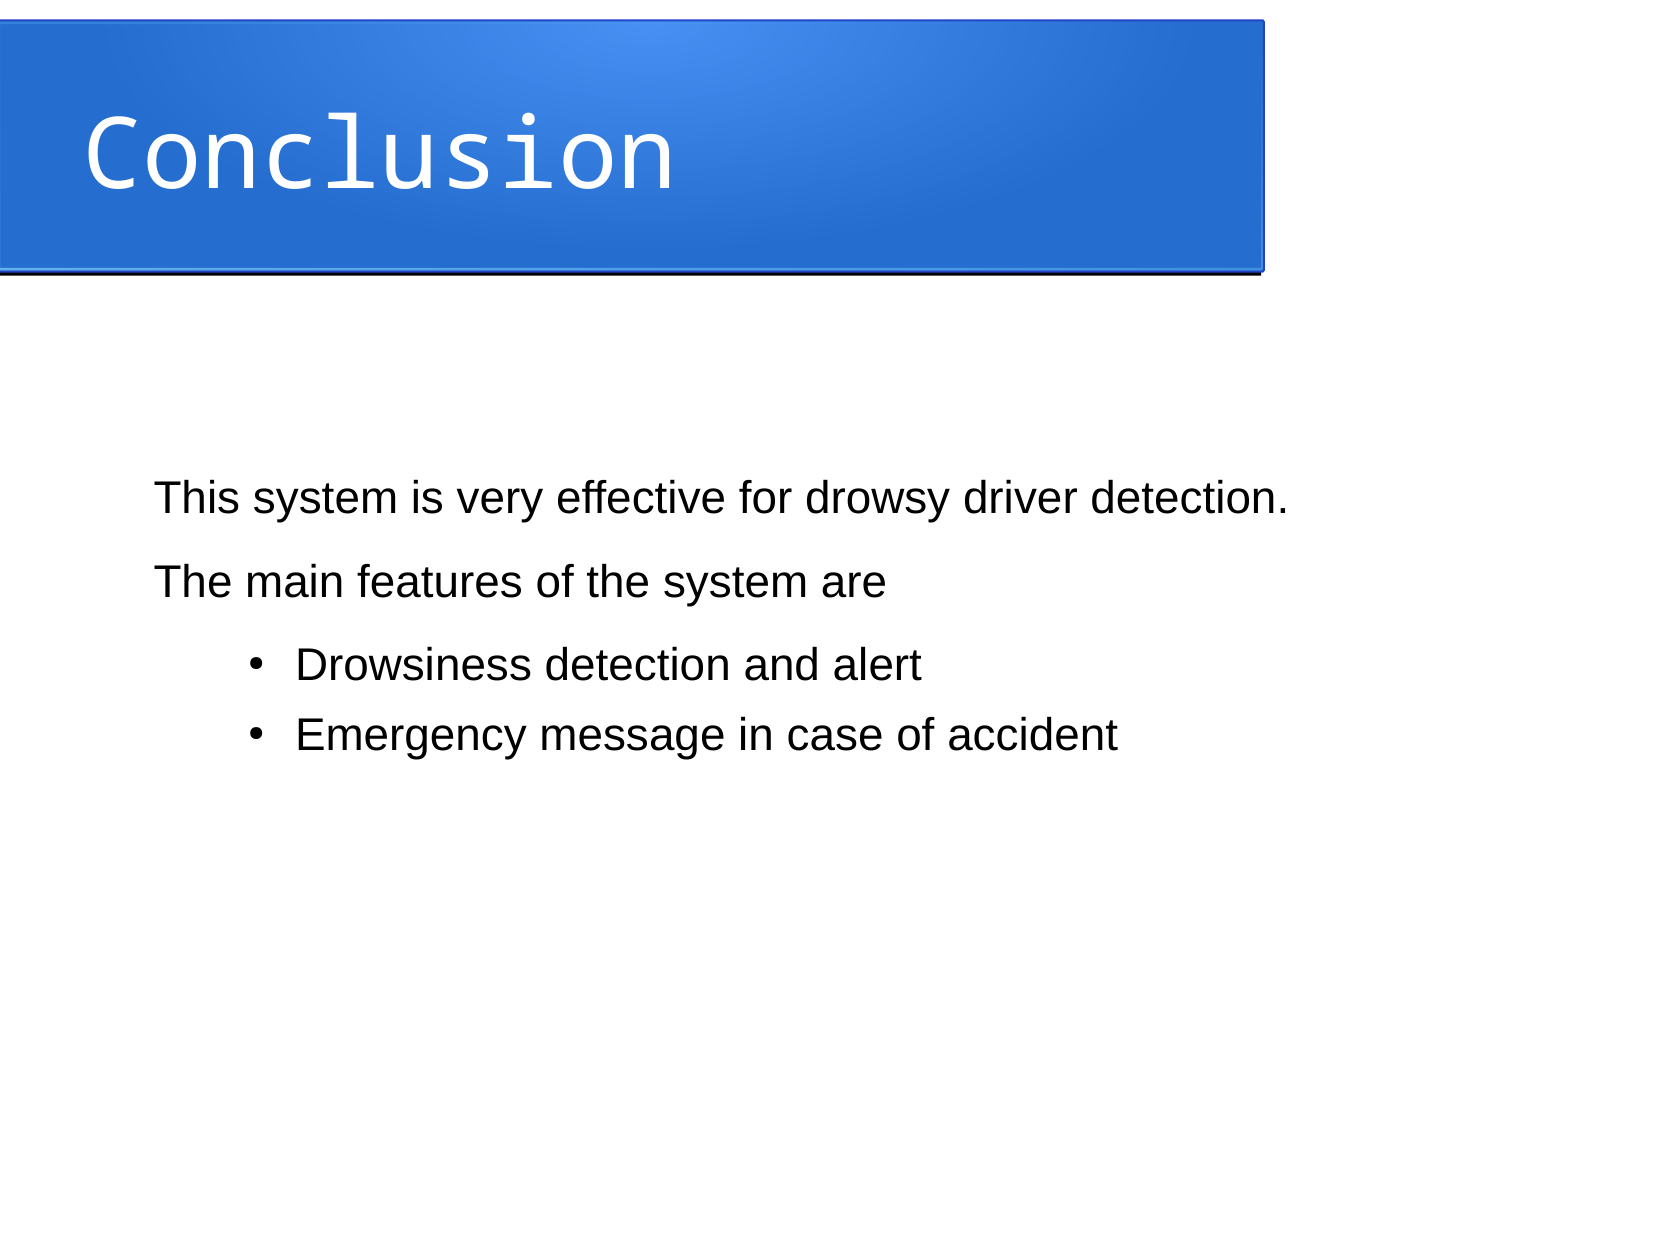

# Conclusion
This system is very effective for drowsy driver detection.
The main features of the system are
Drowsiness detection and alert
Emergency message in case of accident